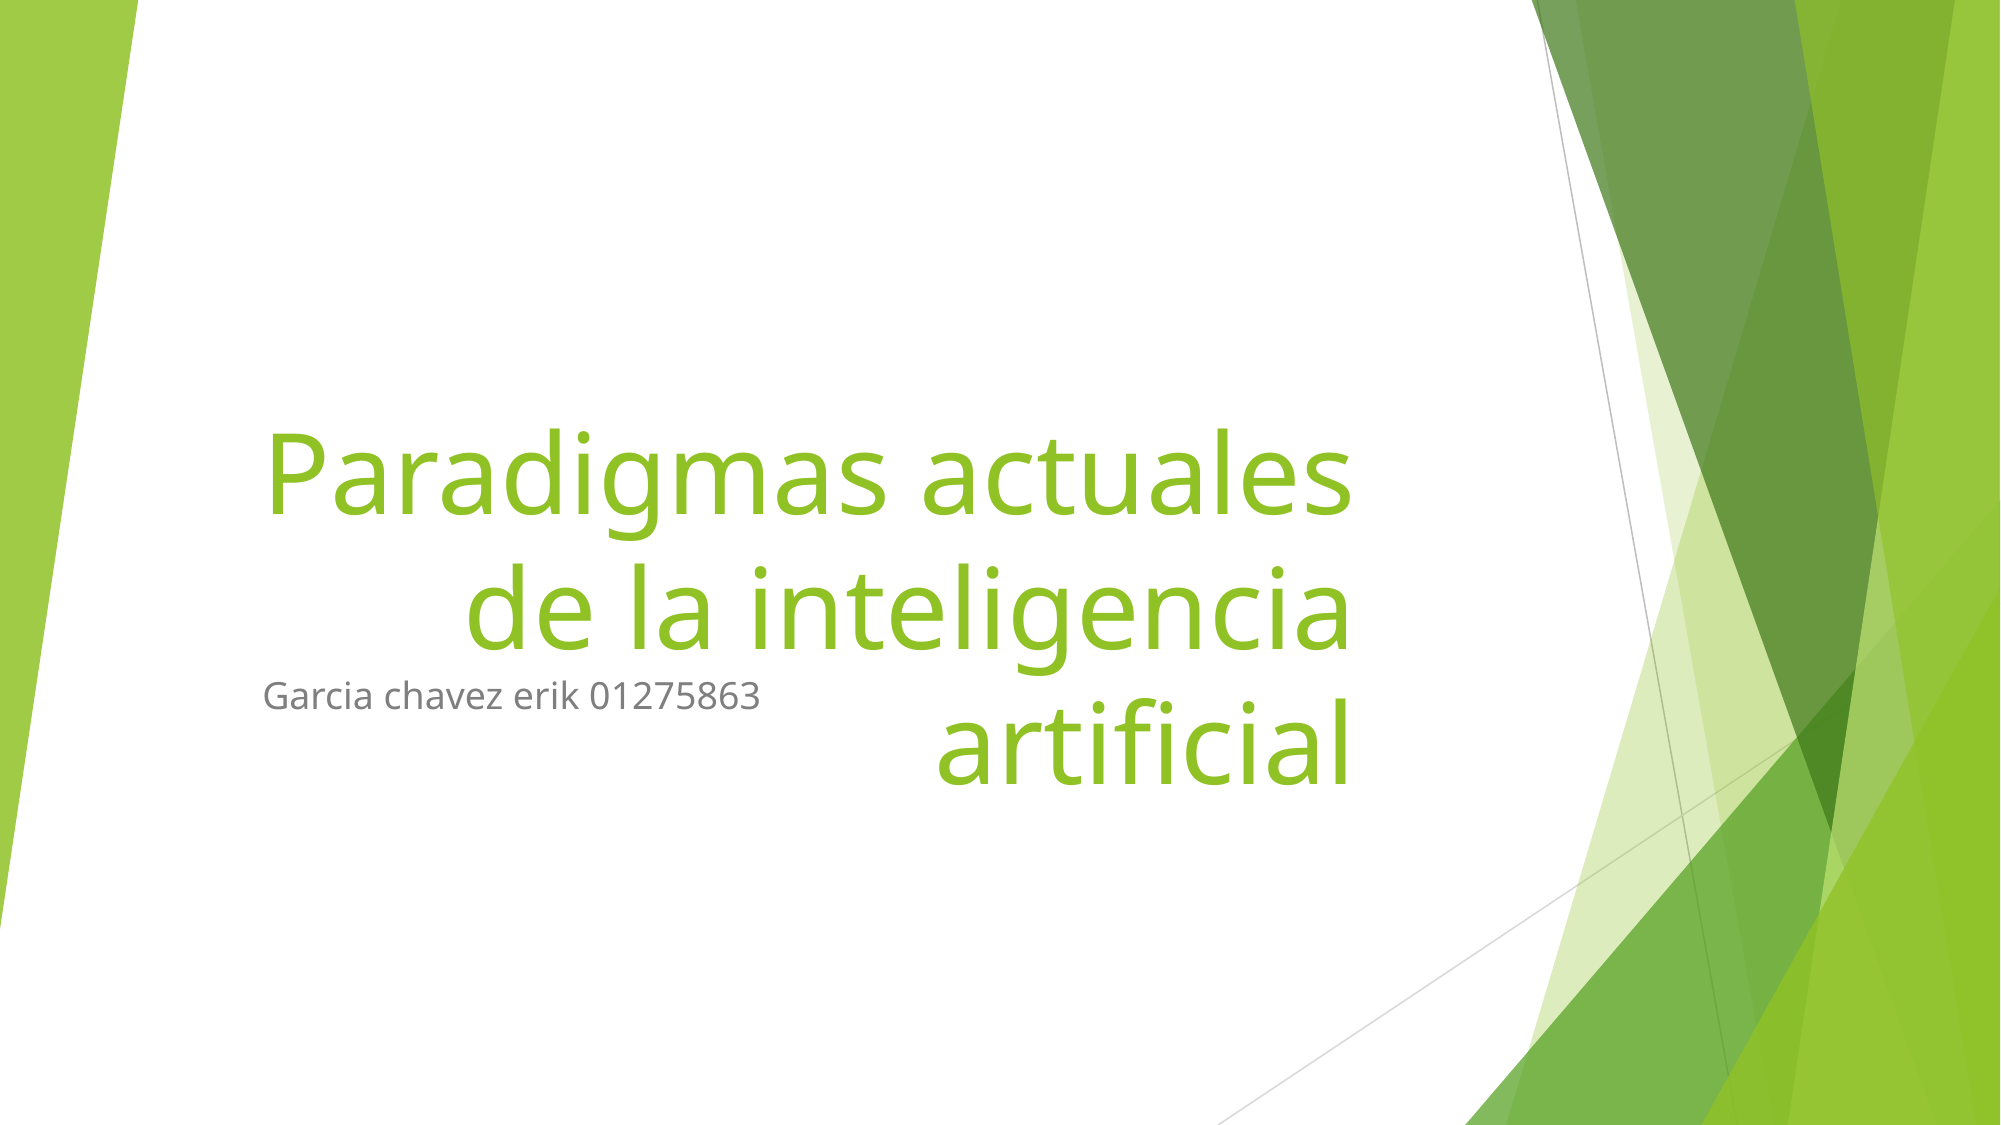

# Paradigmas actuales de la inteligencia artificial
Garcia chavez erik 01275863